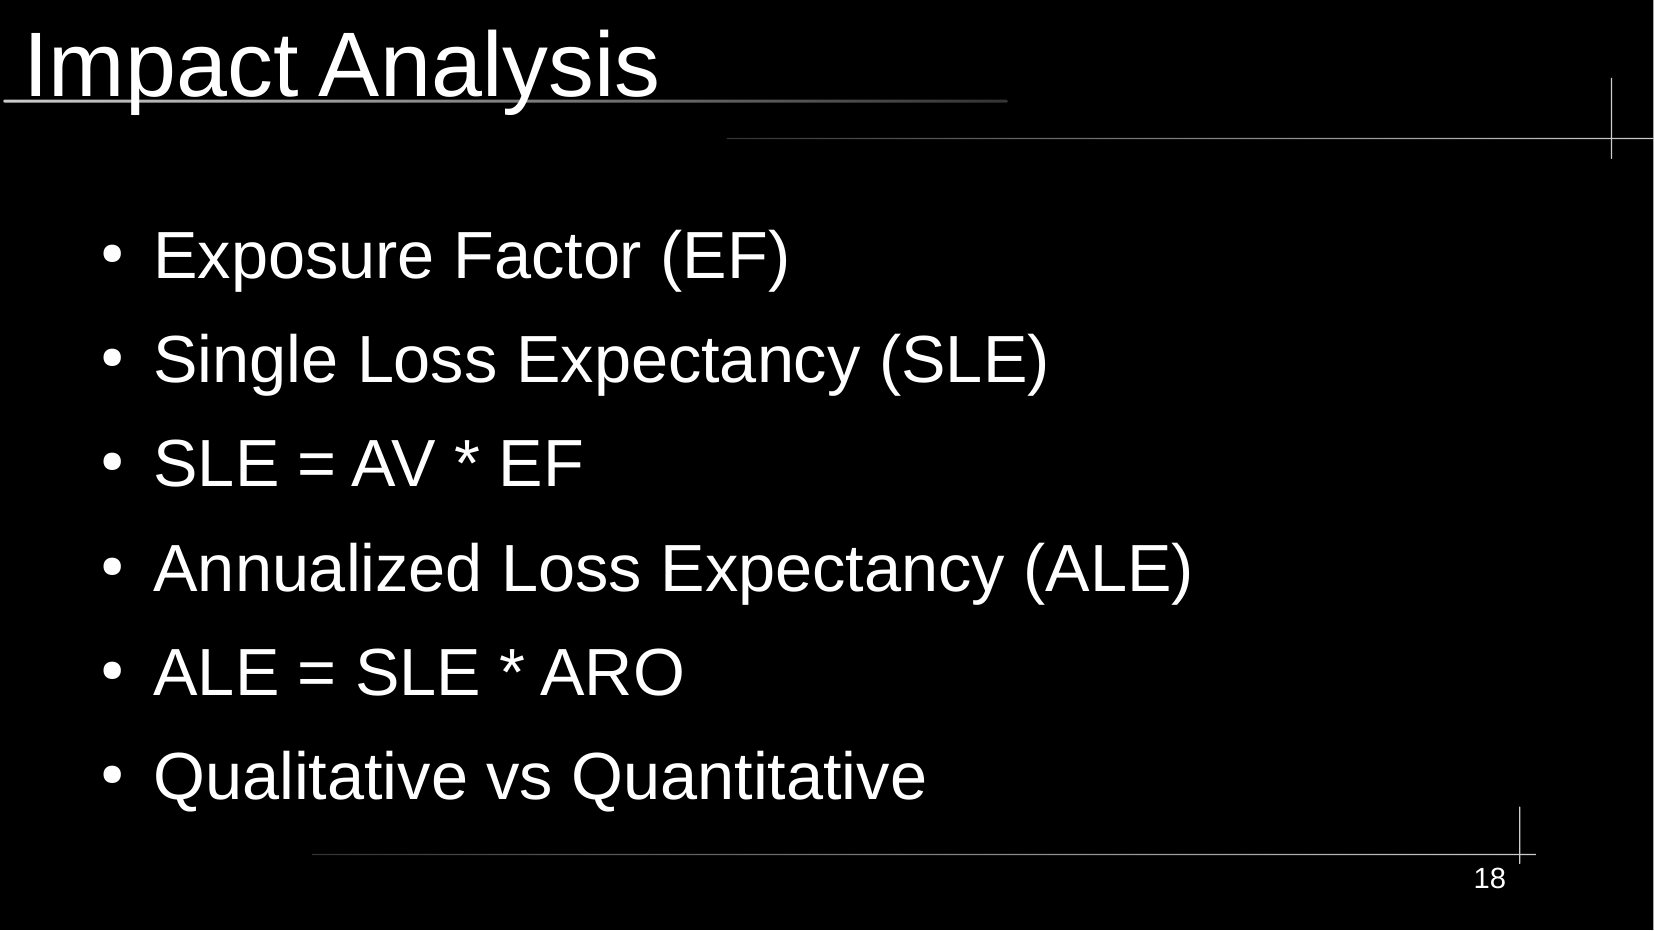

# Impact Analysis
Exposure Factor (EF)
Single Loss Expectancy (SLE)
SLE = AV * EF
Annualized Loss Expectancy (ALE)
ALE = SLE * ARO
Qualitative vs Quantitative
18